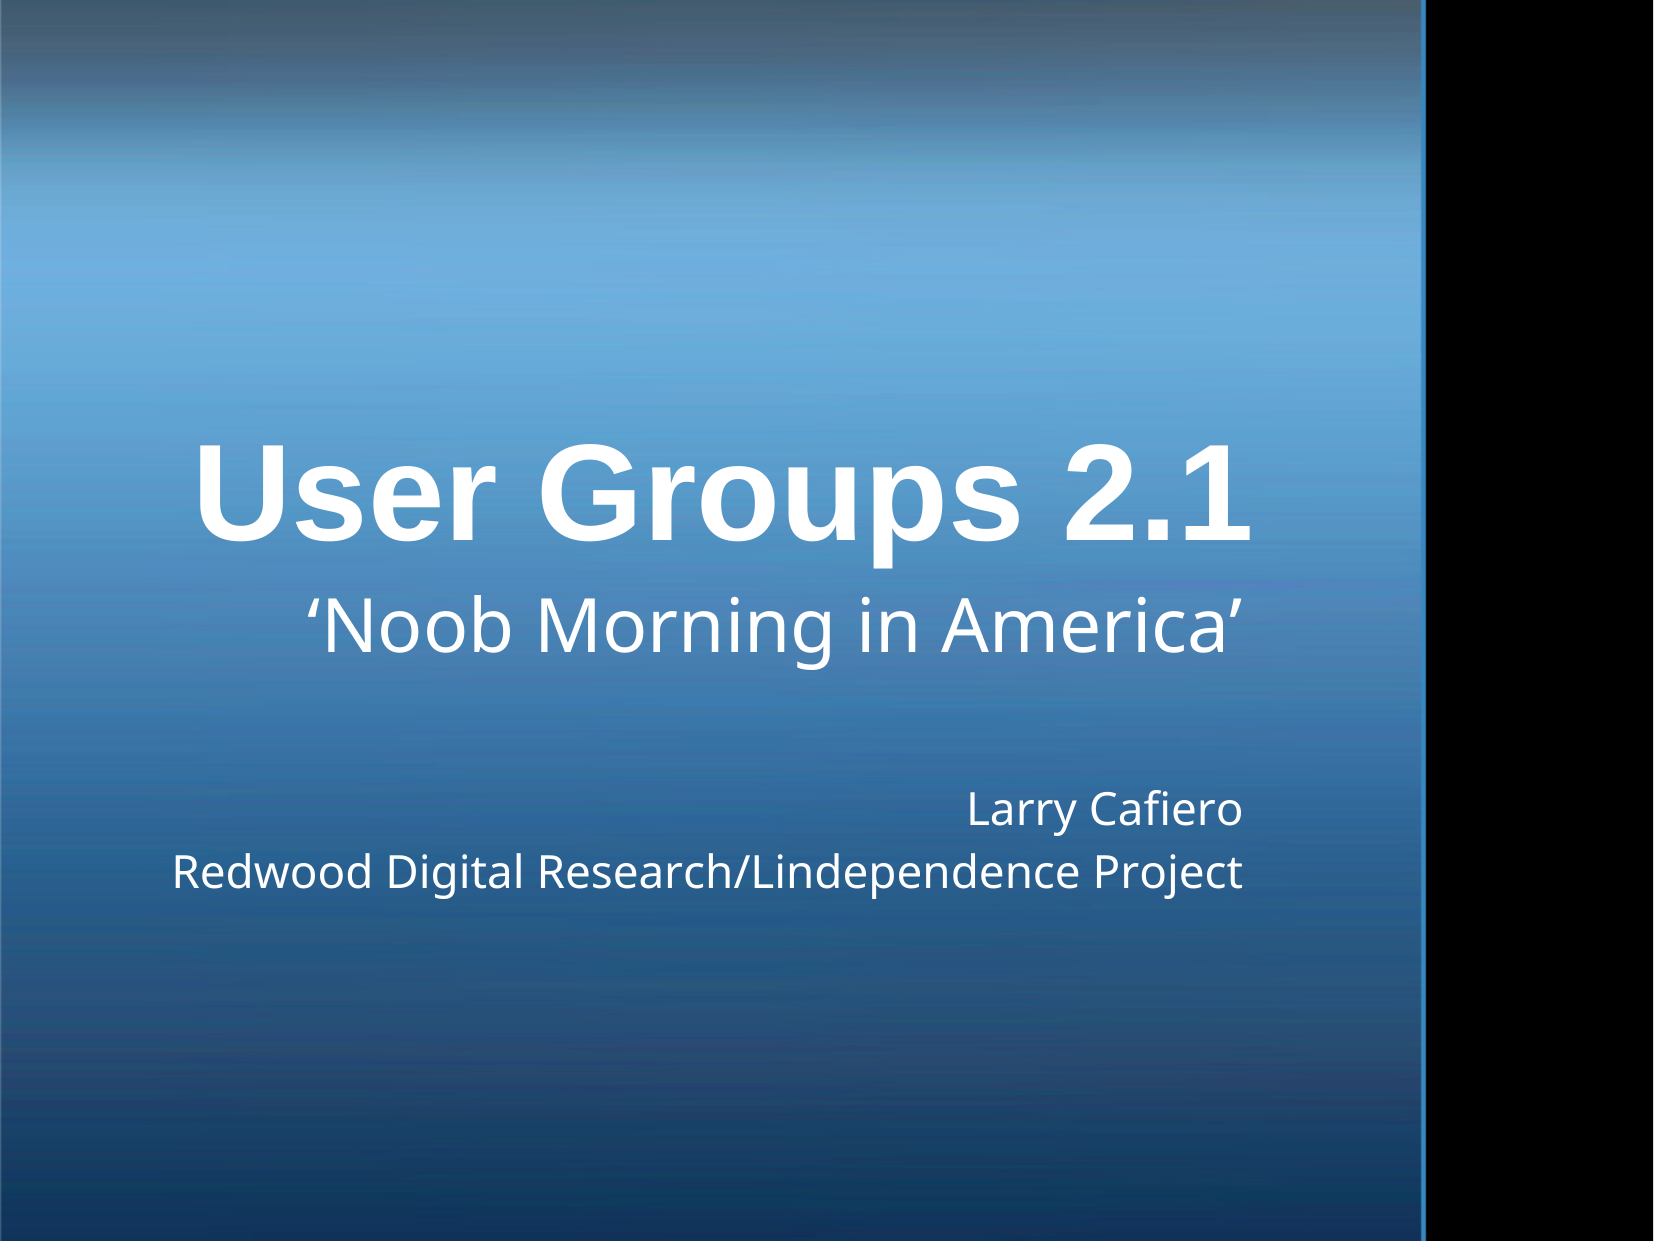

# User Groups 2.1
‘Noob Morning in America’
Larry Cafiero
Redwood Digital Research/Lindependence Project